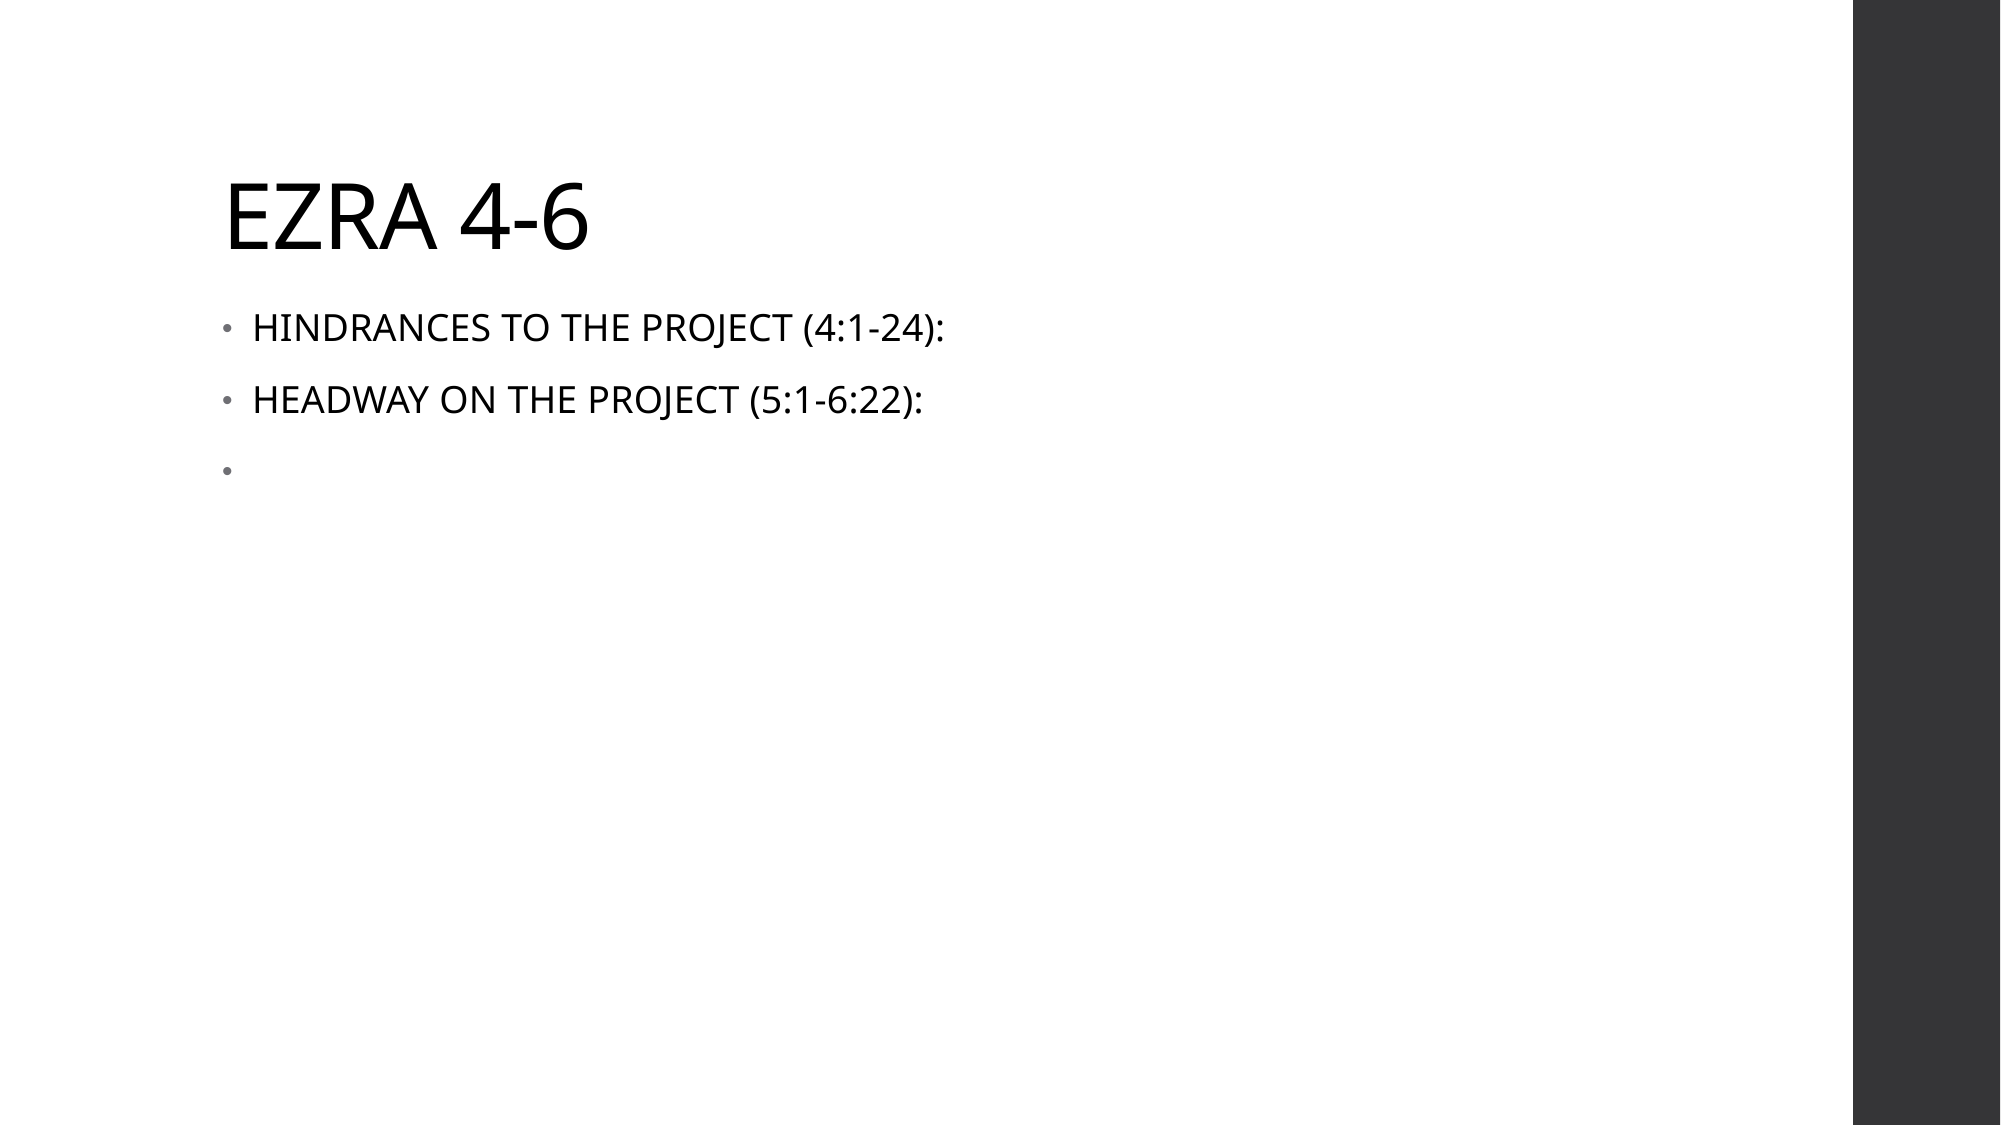

# EZRA 4-6
HINDRANCES TO THE PROJECT (4:1-24):
HEADWAY ON THE PROJECT (5:1-6:22):